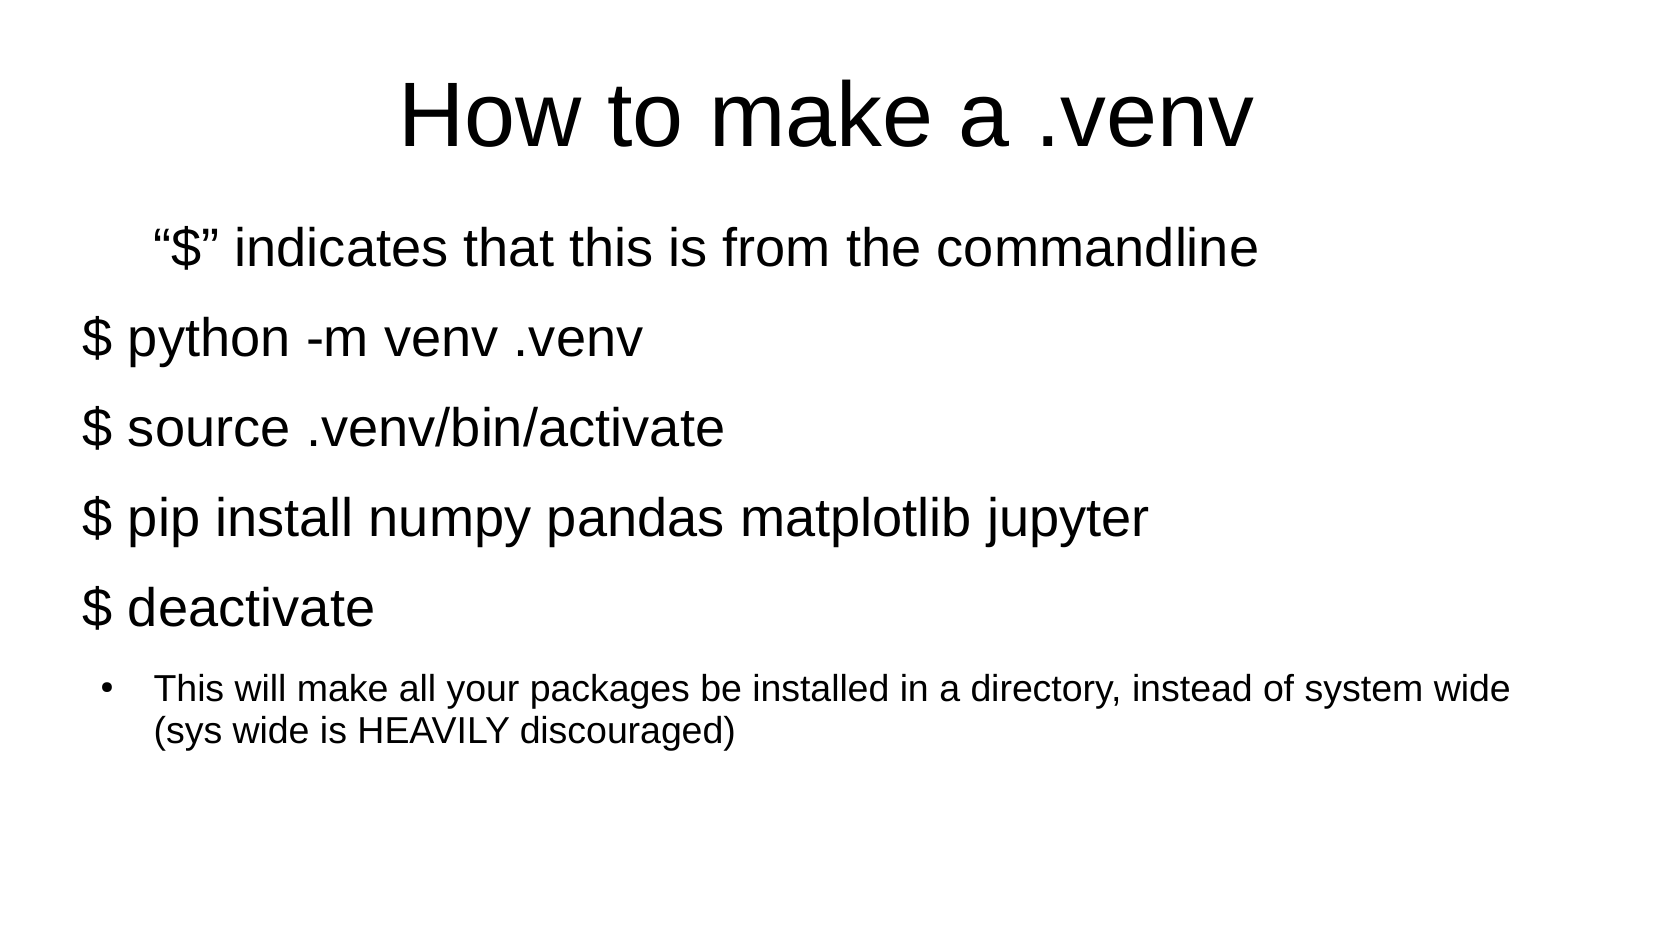

# How to make a .venv
“$” indicates that this is from the commandline
$ python -m venv .venv
$ source .venv/bin/activate
$ pip install numpy pandas matplotlib jupyter
$ deactivate
This will make all your packages be installed in a directory, instead of system wide (sys wide is HEAVILY discouraged)